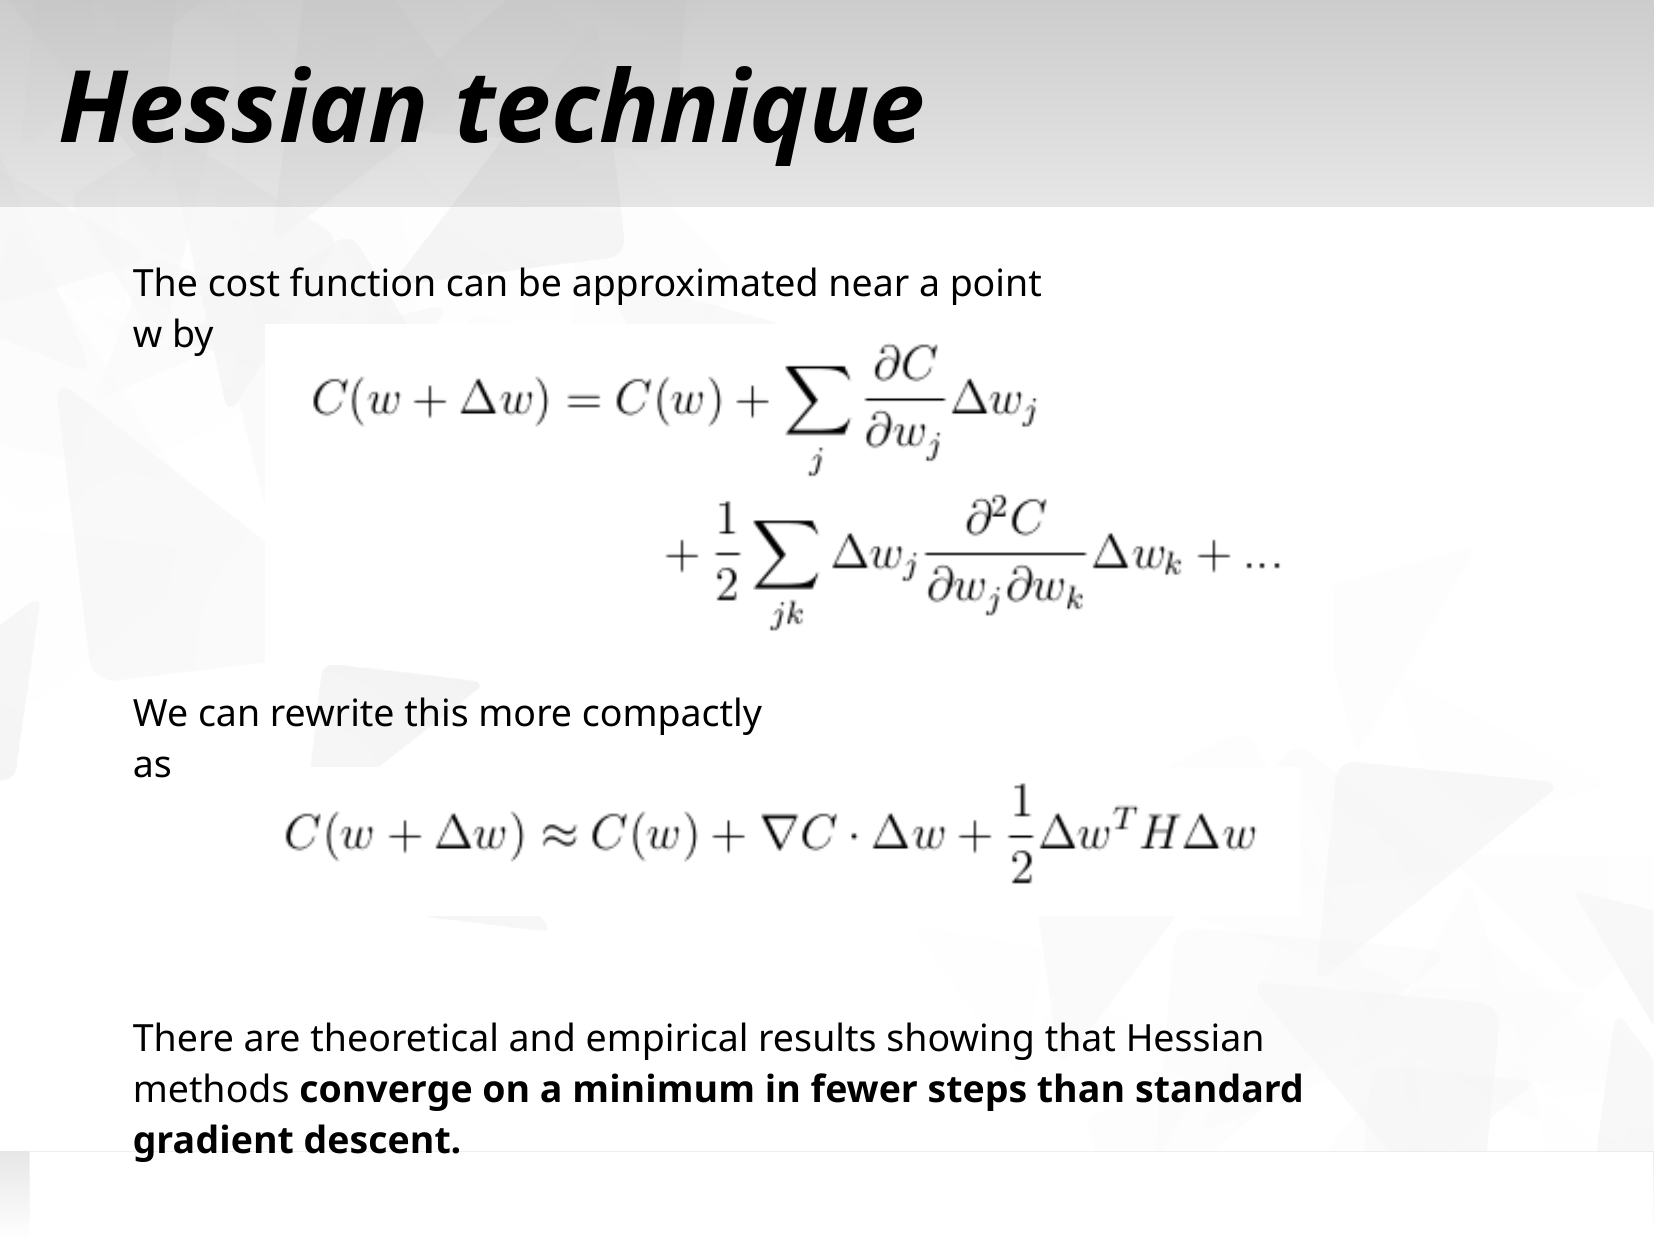

# Hessian technique
The cost function can be approximated near a point w by
We can rewrite this more compactly as
There are theoretical and empirical results showing that Hessian methods converge on a minimum in fewer steps than standard gradient descent.
15
LibreOffice Productivity Suite